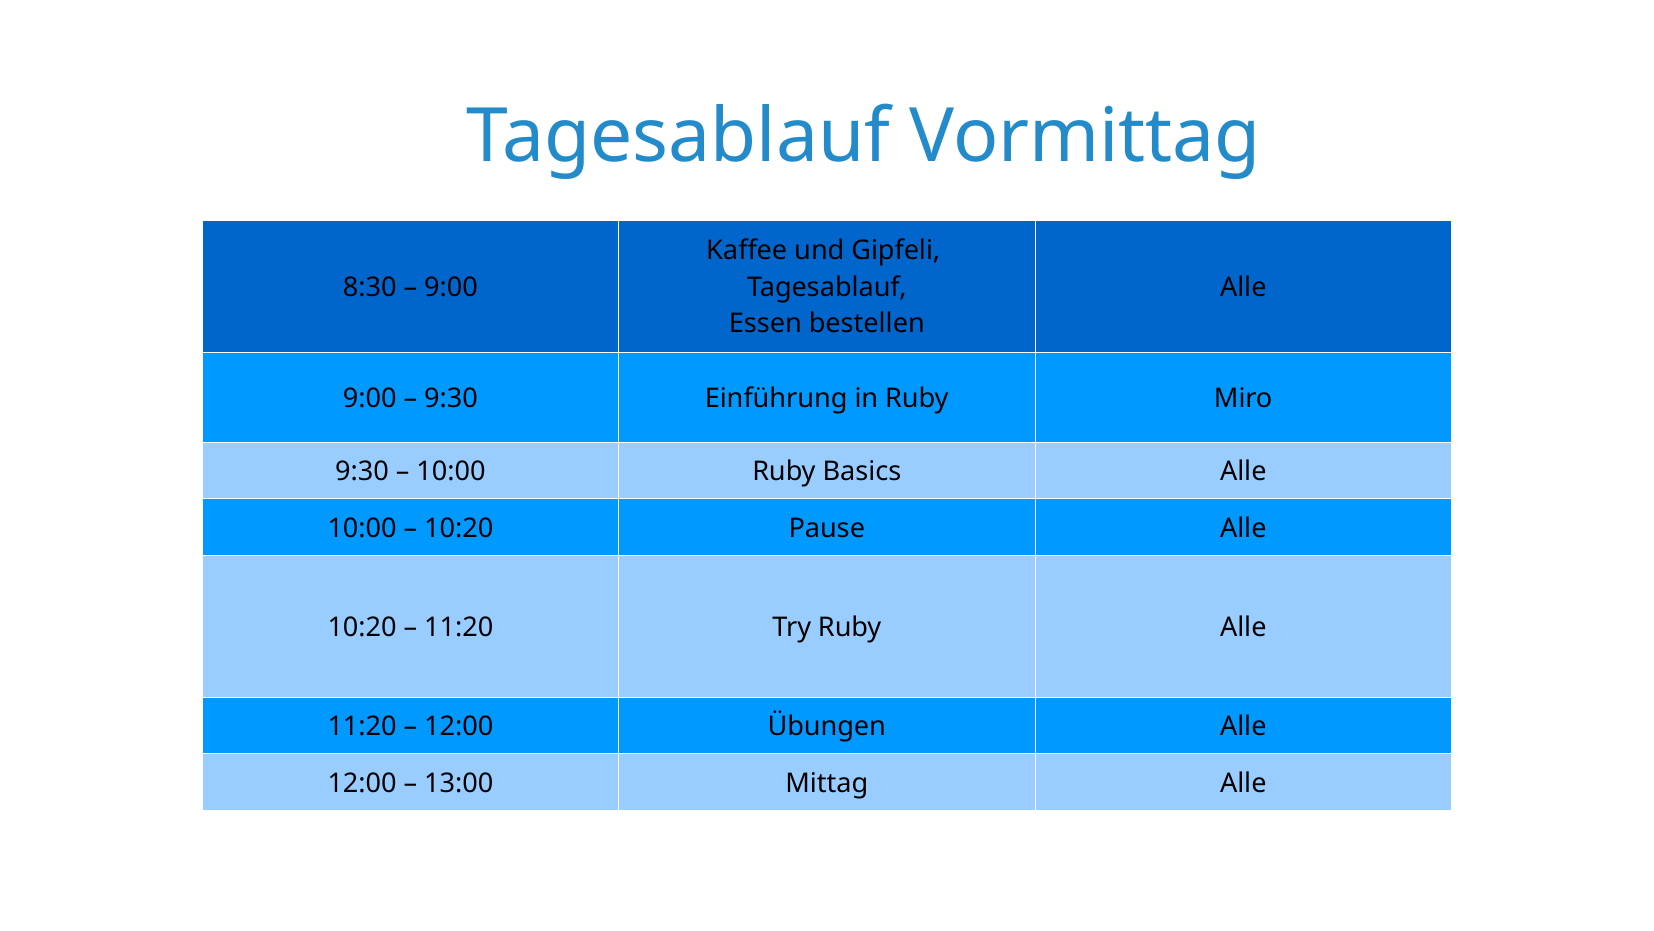

# Tagesablauf Vormittag
| 8:30 – 9:00 | Kaffee und Gipfeli, Tagesablauf, Essen bestellen | Alle |
| --- | --- | --- |
| 9:00 – 9:30 | Einführung in Ruby | Miro |
| 9:30 – 10:00 | Ruby Basics | Alle |
| 10:00 – 10:20 | Pause | Alle |
| 10:20 – 11:20 | Try Ruby | Alle |
| 11:20 – 12:00 | Übungen | Alle |
| 12:00 – 13:00 | Mittag | Alle |